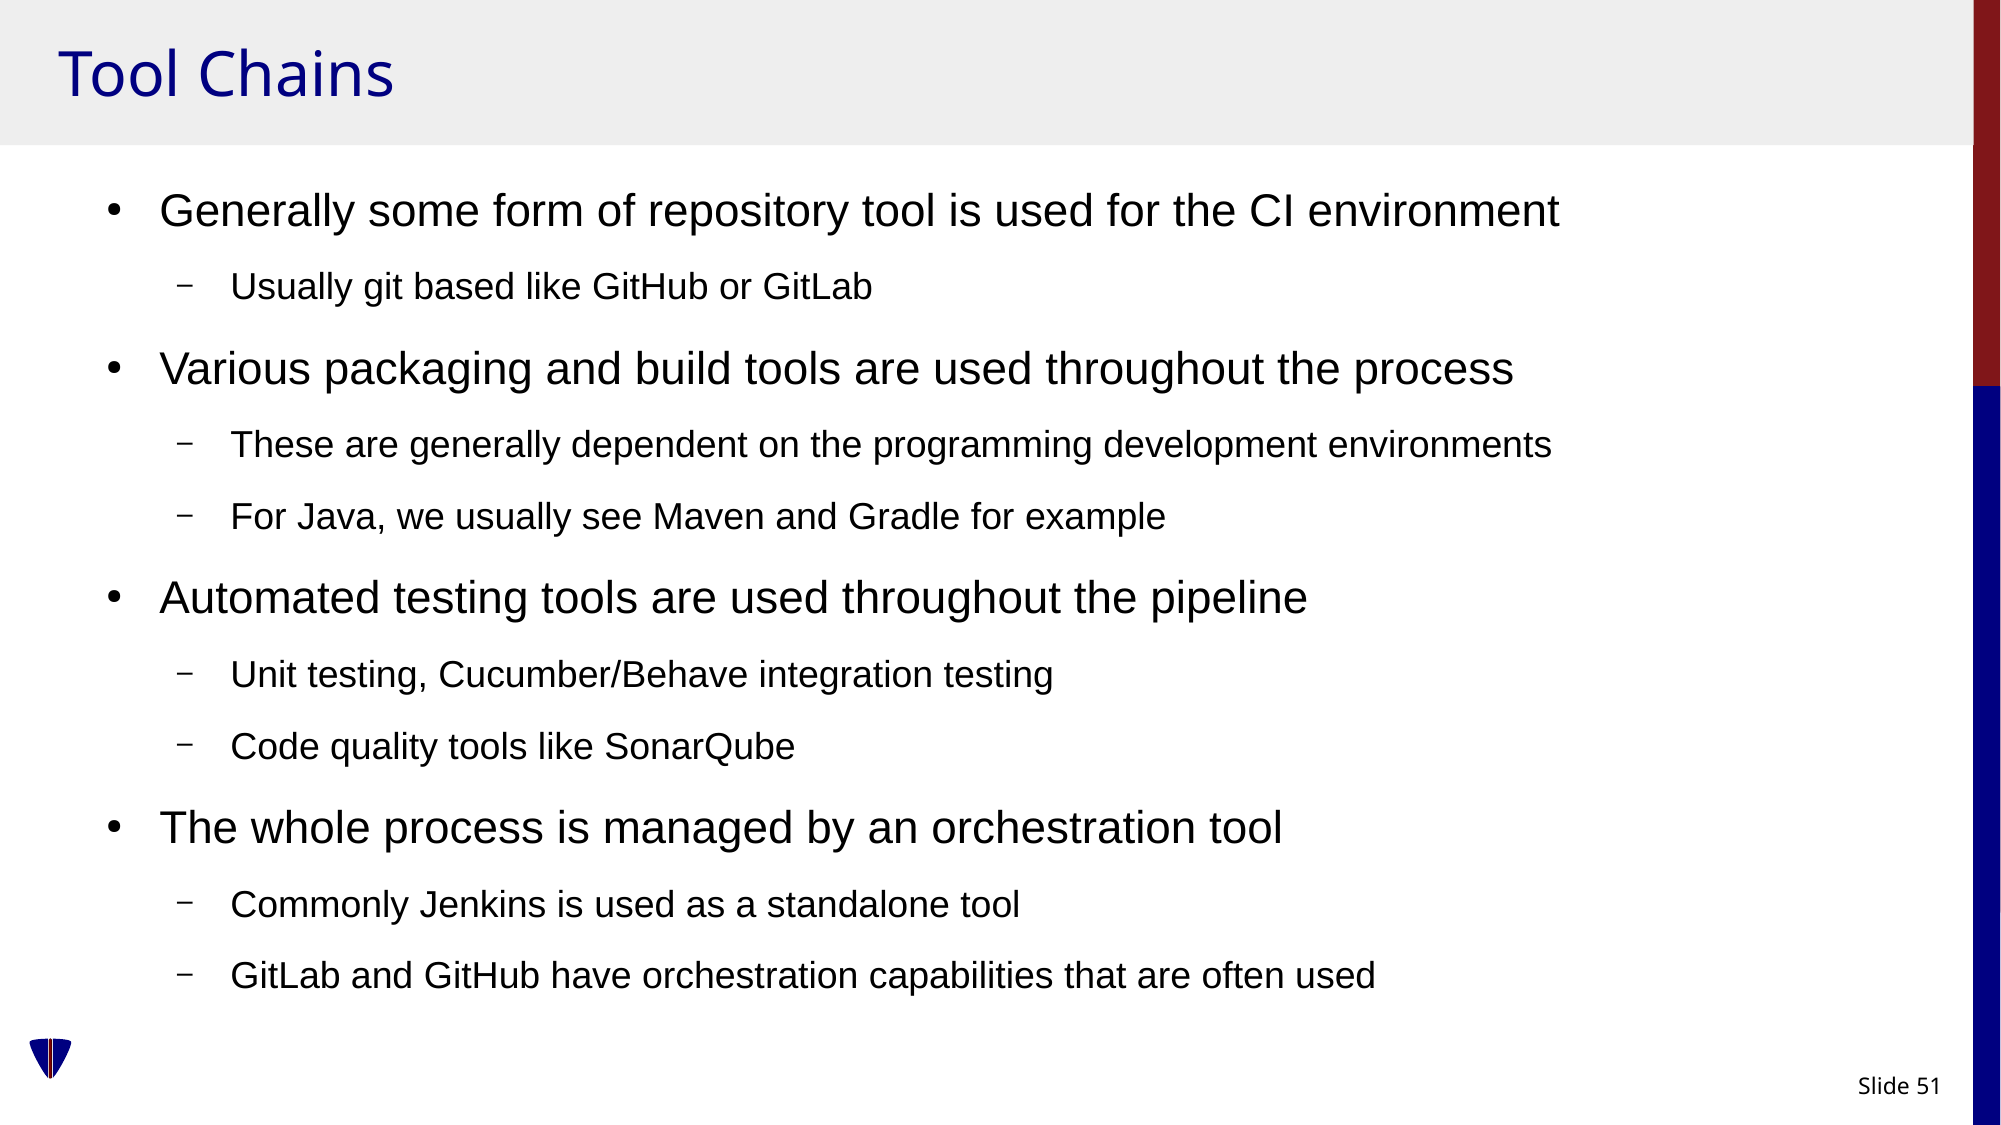

# Tool Chains
Generally some form of repository tool is used for the CI environment
Usually git based like GitHub or GitLab
Various packaging and build tools are used throughout the process
These are generally dependent on the programming development environments
For Java, we usually see Maven and Gradle for example
Automated testing tools are used throughout the pipeline
Unit testing, Cucumber/Behave integration testing
Code quality tools like SonarQube
The whole process is managed by an orchestration tool
Commonly Jenkins is used as a standalone tool
GitLab and GitHub have orchestration capabilities that are often used